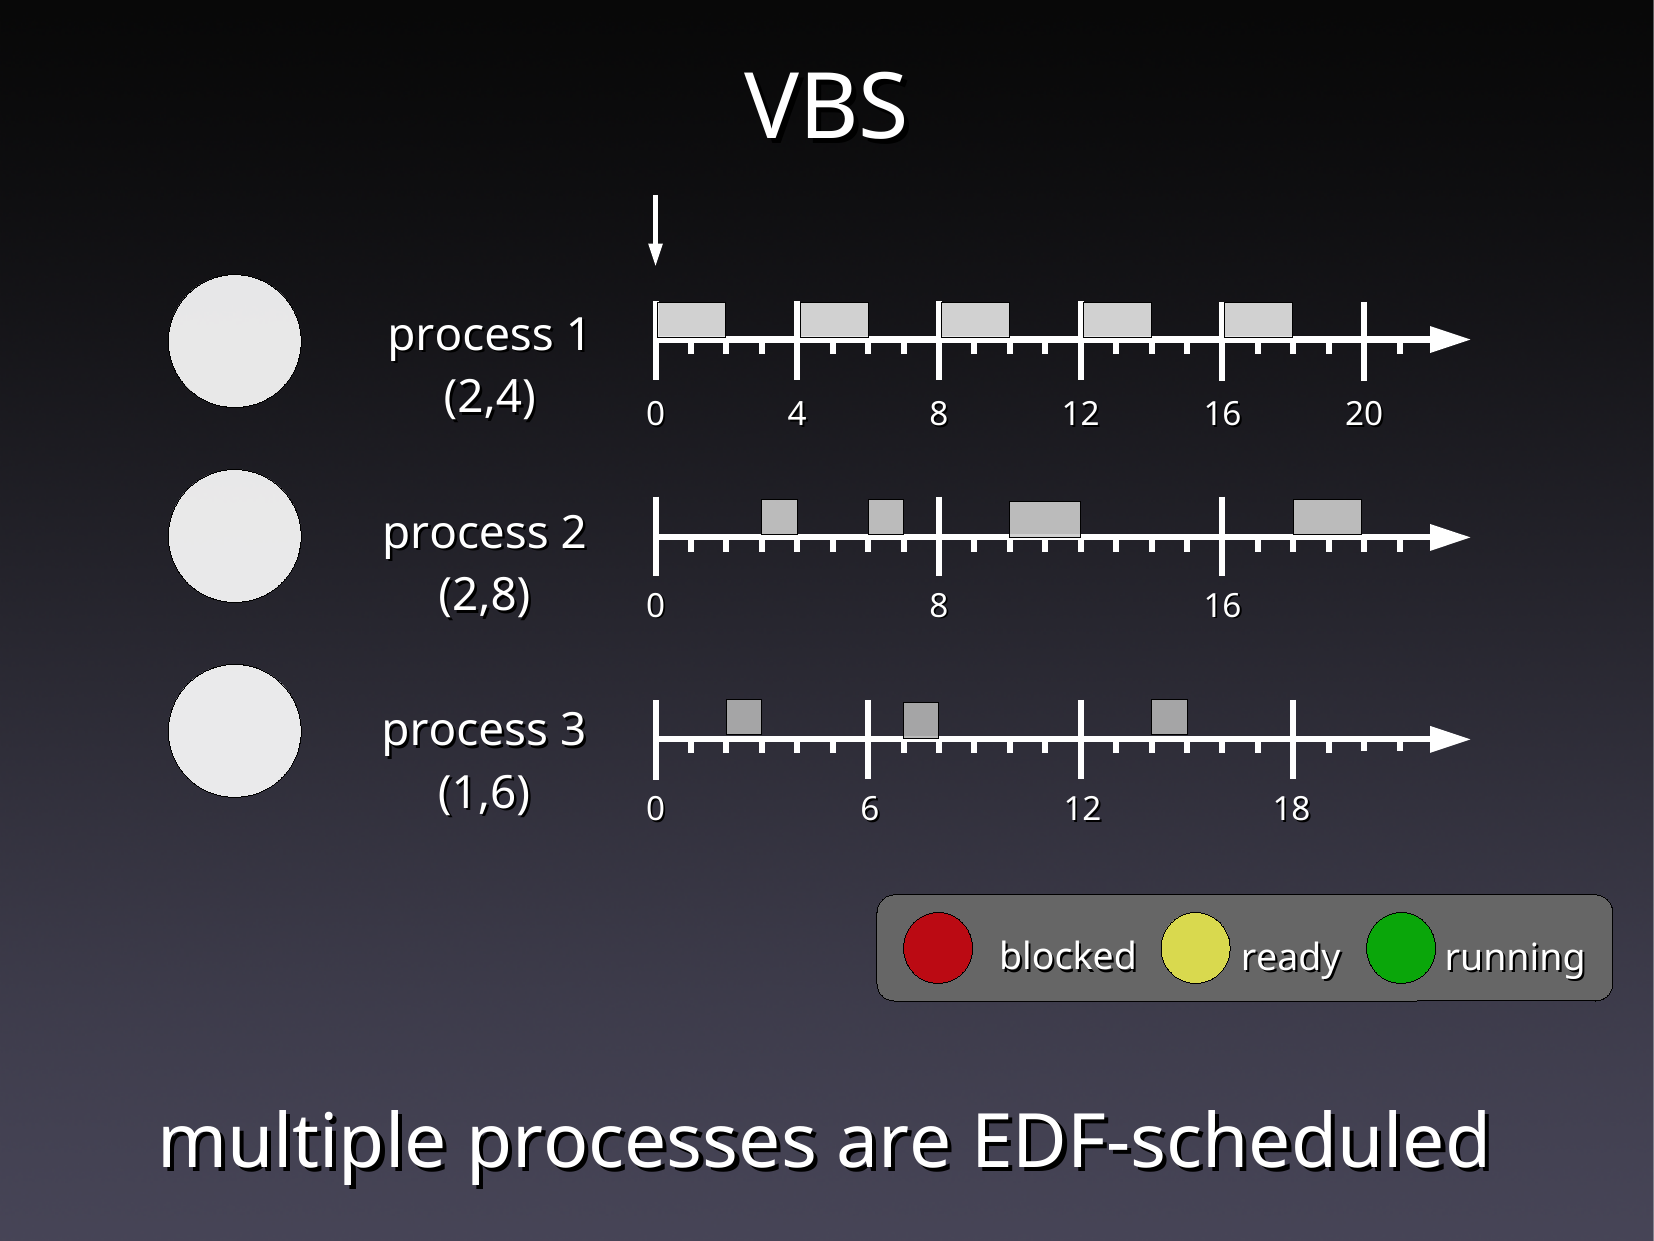

# VBS
process 1
(2,4)
0
4
8
12
16
20
process 2
(2,8)
0
8
16
process 3
(1,6)
6
12
18
0
blocked
ready
running
multiple processes are EDF-scheduled